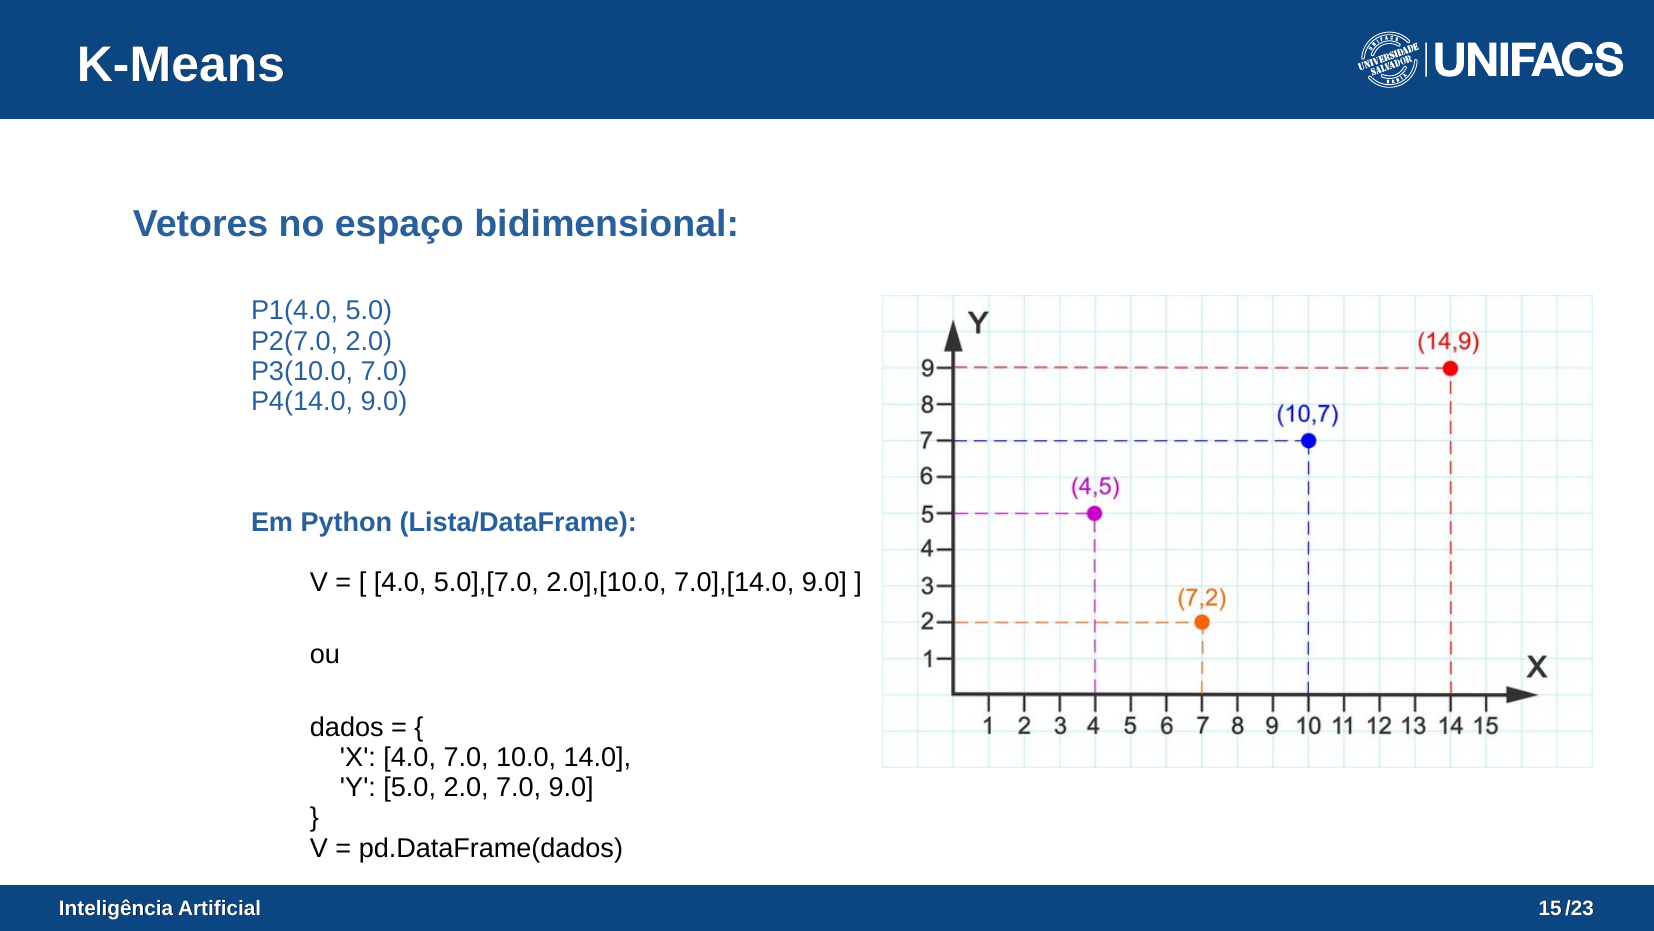

K-Means
Vetores no espaço bidimensional:
P1(4.0, 5.0)
P2(7.0, 2.0)
P3(10.0, 7.0)
P4(14.0, 9.0)
Em Python (Lista/DataFrame):
V = [ [4.0, 5.0],[7.0, 2.0],[10.0, 7.0],[14.0, 9.0] ]
ou
dados = {
 'X': [4.0, 7.0, 10.0, 14.0],
 'Y': [5.0, 2.0, 7.0, 9.0]
}
V = pd.DataFrame(dados)